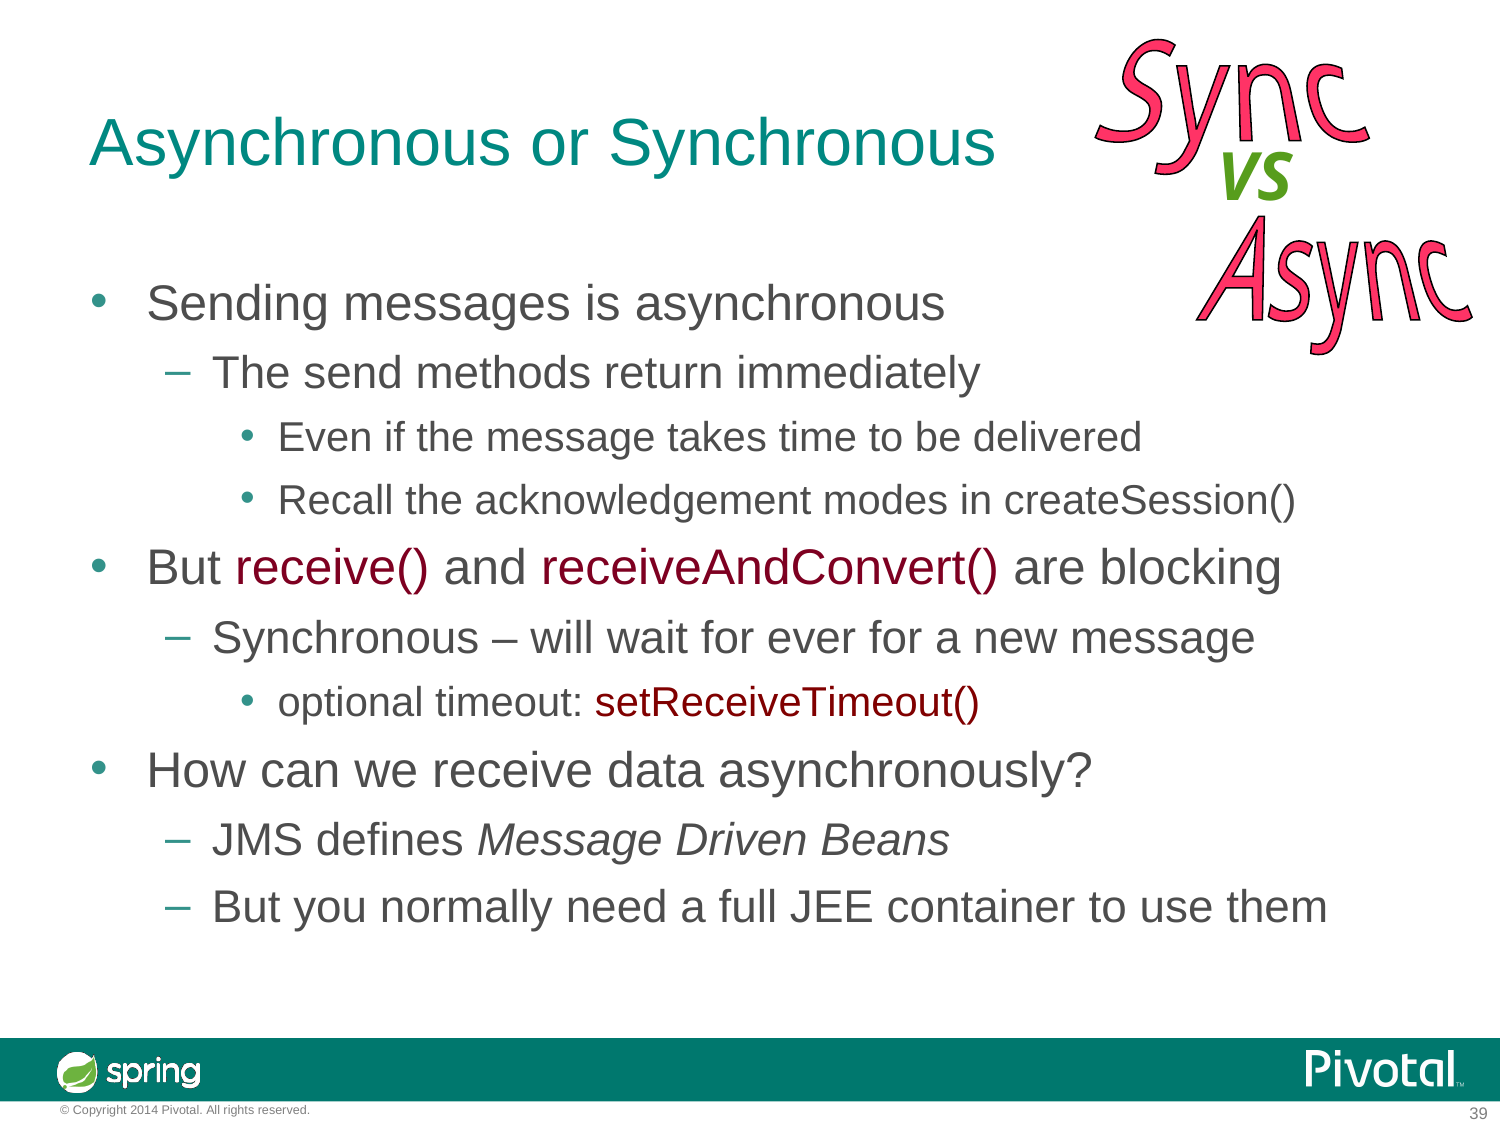

Sync
# Asynchronous or Synchronous
VS
Async
Sending messages is asynchronous
The send methods return immediately
Even if the message takes time to be delivered
Recall the acknowledgement modes in createSession()
But receive() and receiveAndConvert() are blocking
Synchronous – will wait for ever for a new message
optional timeout: setReceiveTimeout()
How can we receive data asynchronously?
JMS defines Message Driven Beans
But you normally need a full JEE container to use them